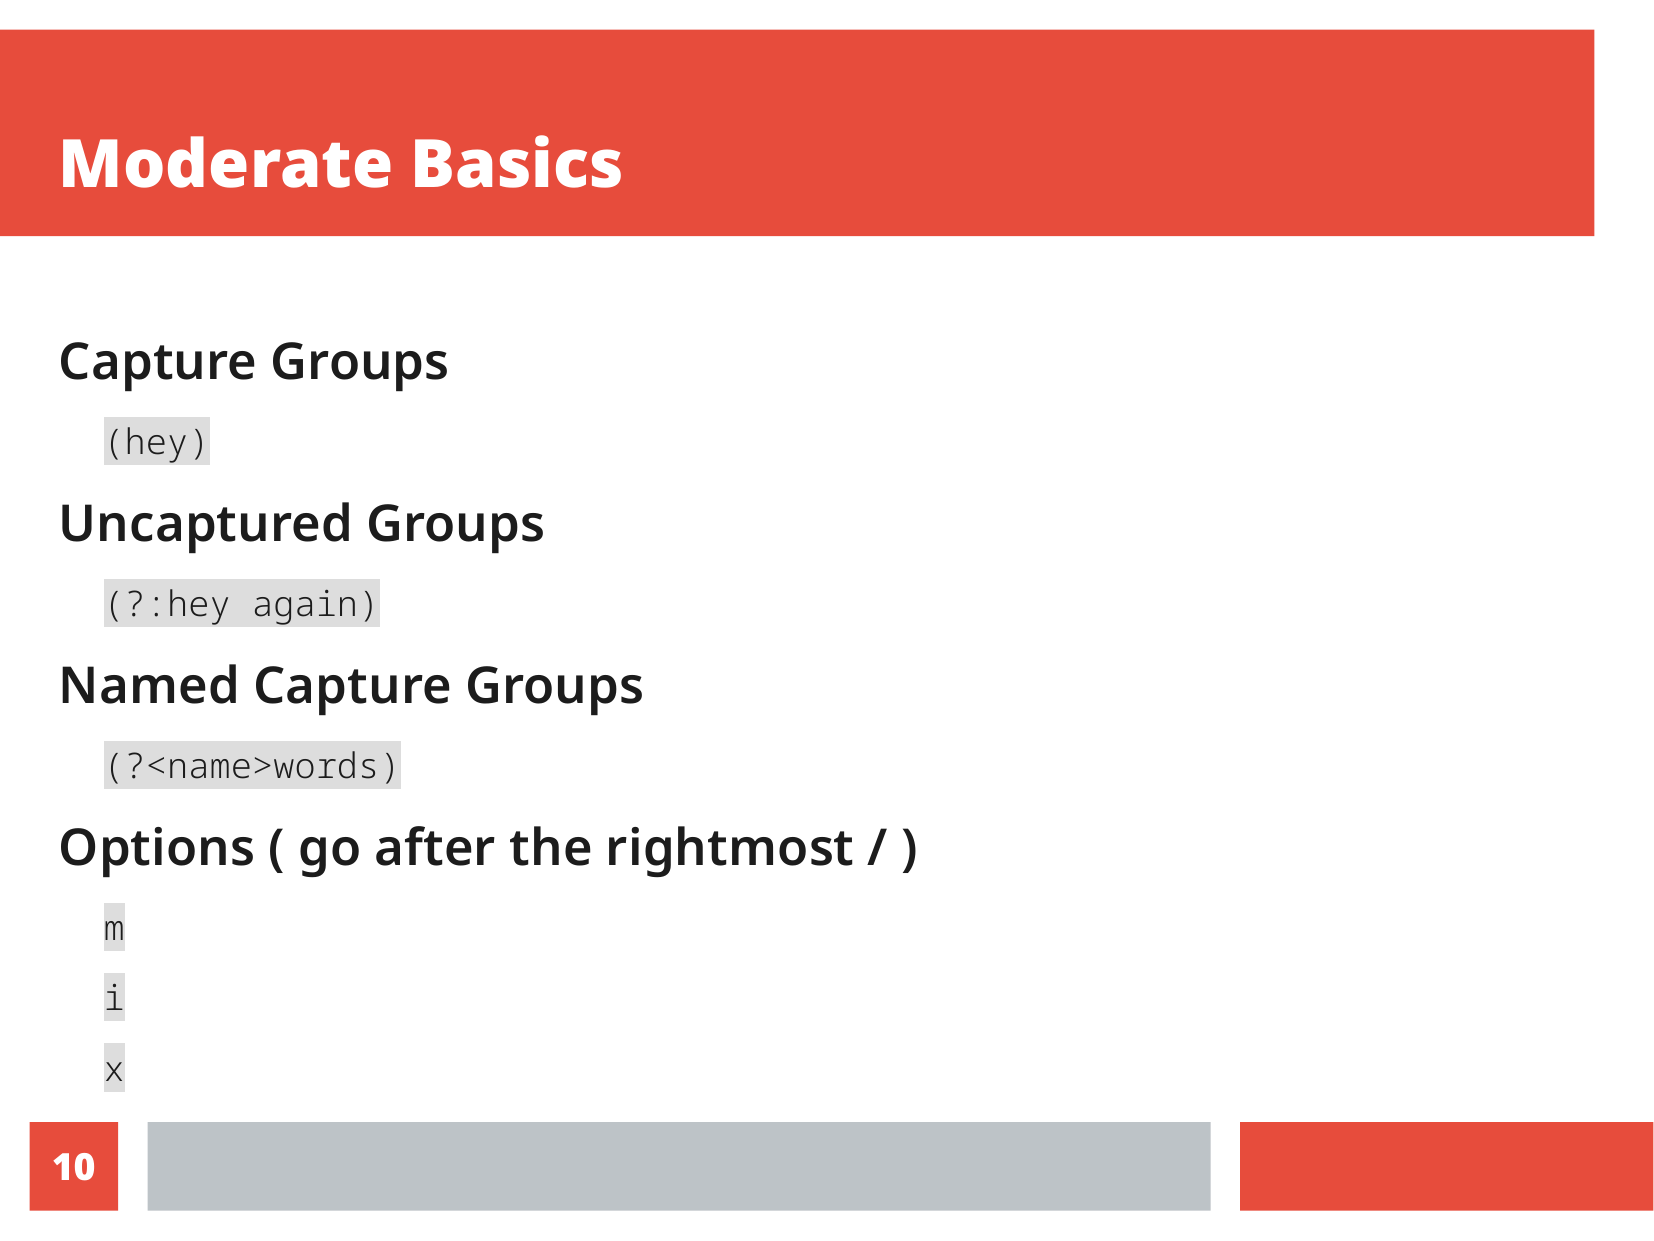

# Moderate Basics
Capture Groups
(hey)
Uncaptured Groups
(?:hey again)
Named Capture Groups
(?<name>words)
Options ( go after the rightmost / )
m
i
x
10